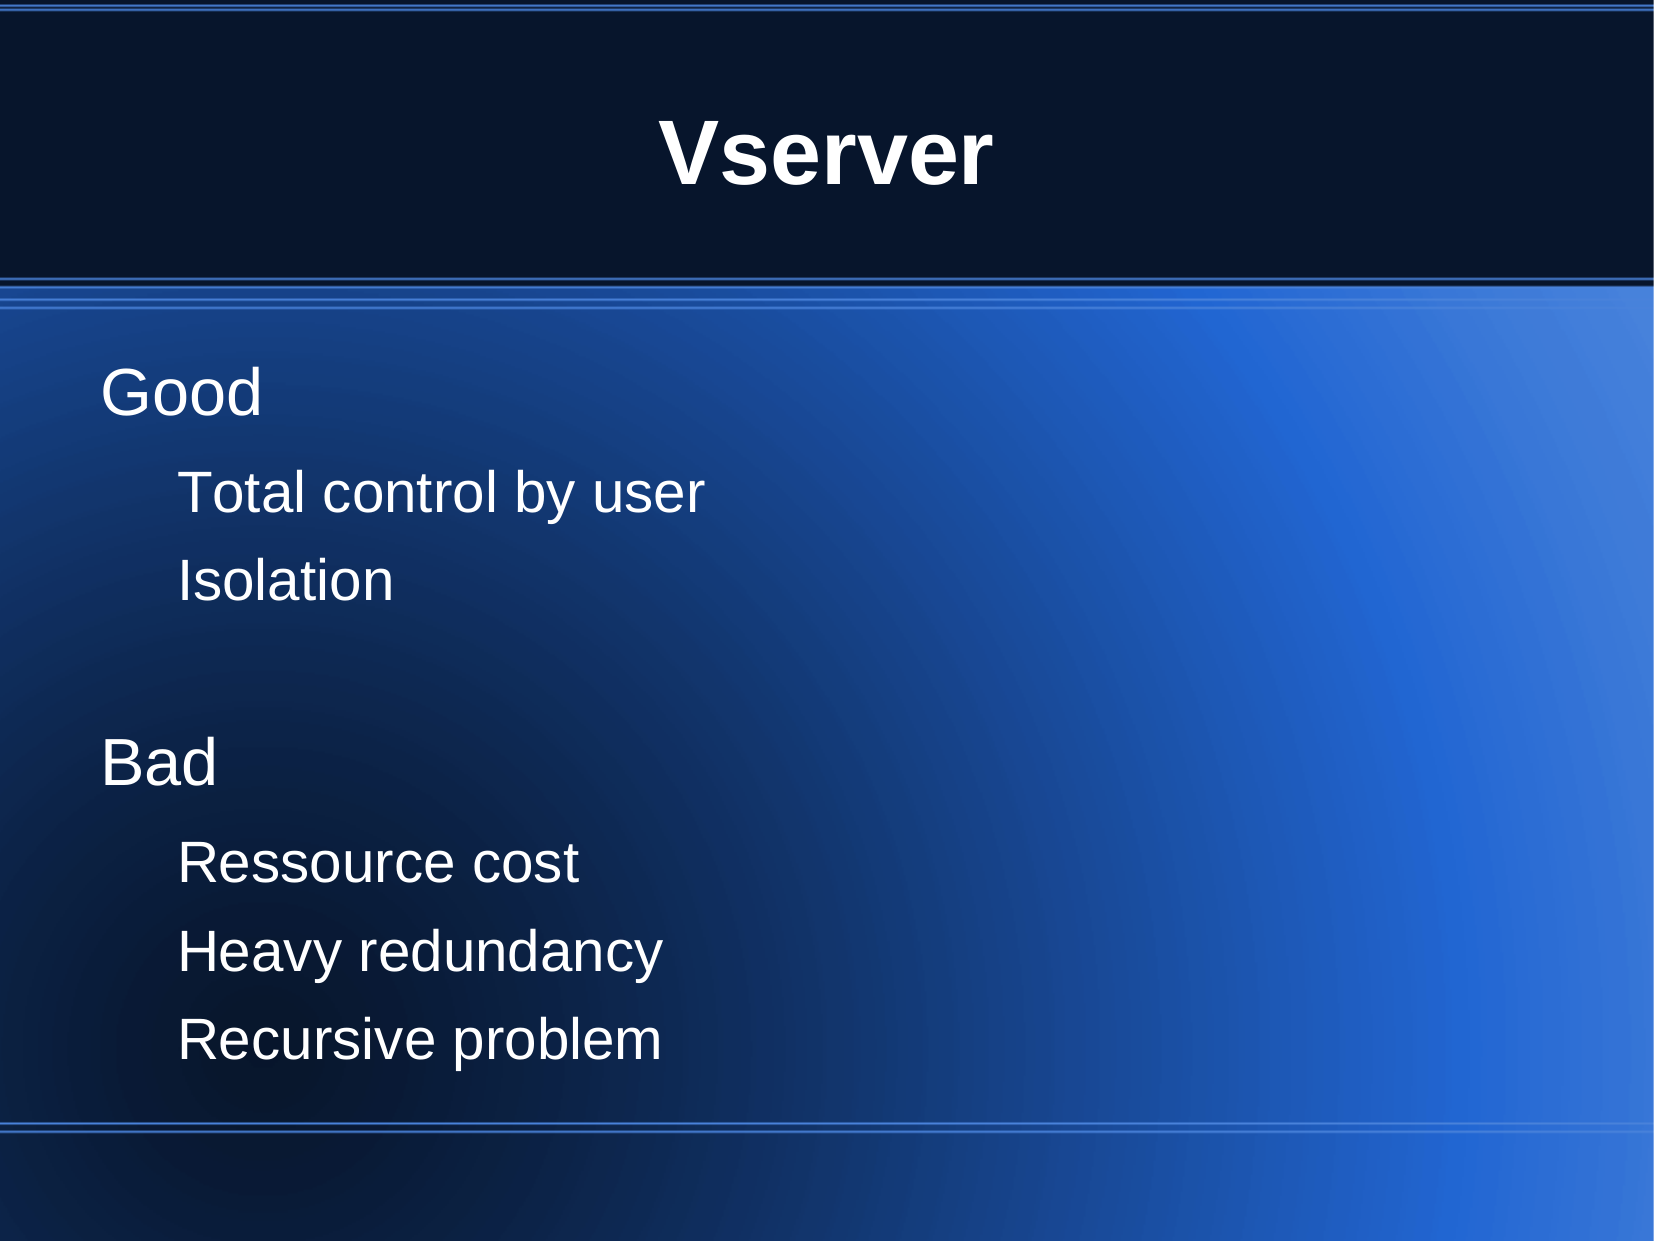

# Vserver
Good
Total control by user
Isolation
Bad
Ressource cost
Heavy redundancy
Recursive problem